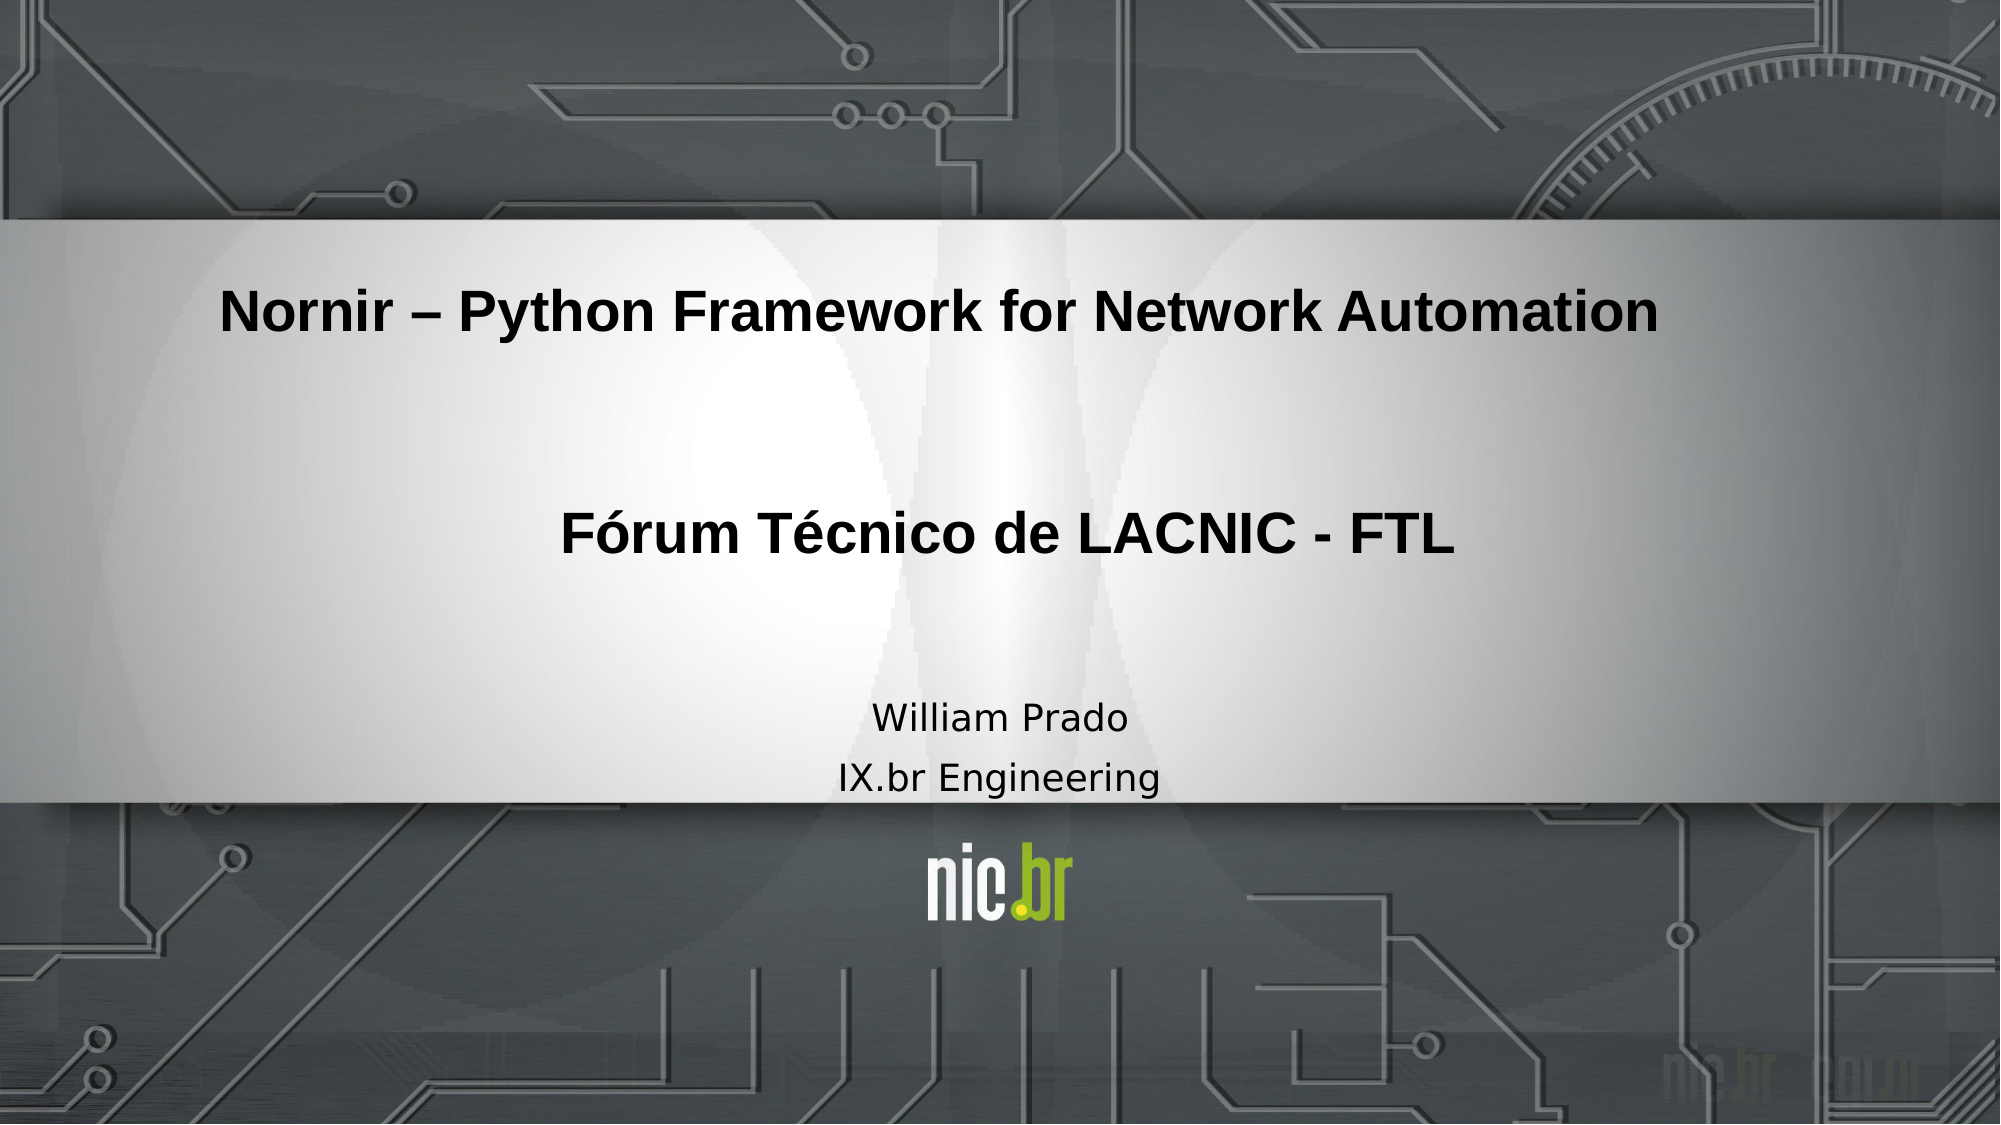

Nornir – Python Framework for Network Automation
 Fórum Técnico de LACNIC - FTL
William Prado IX.br Engineering